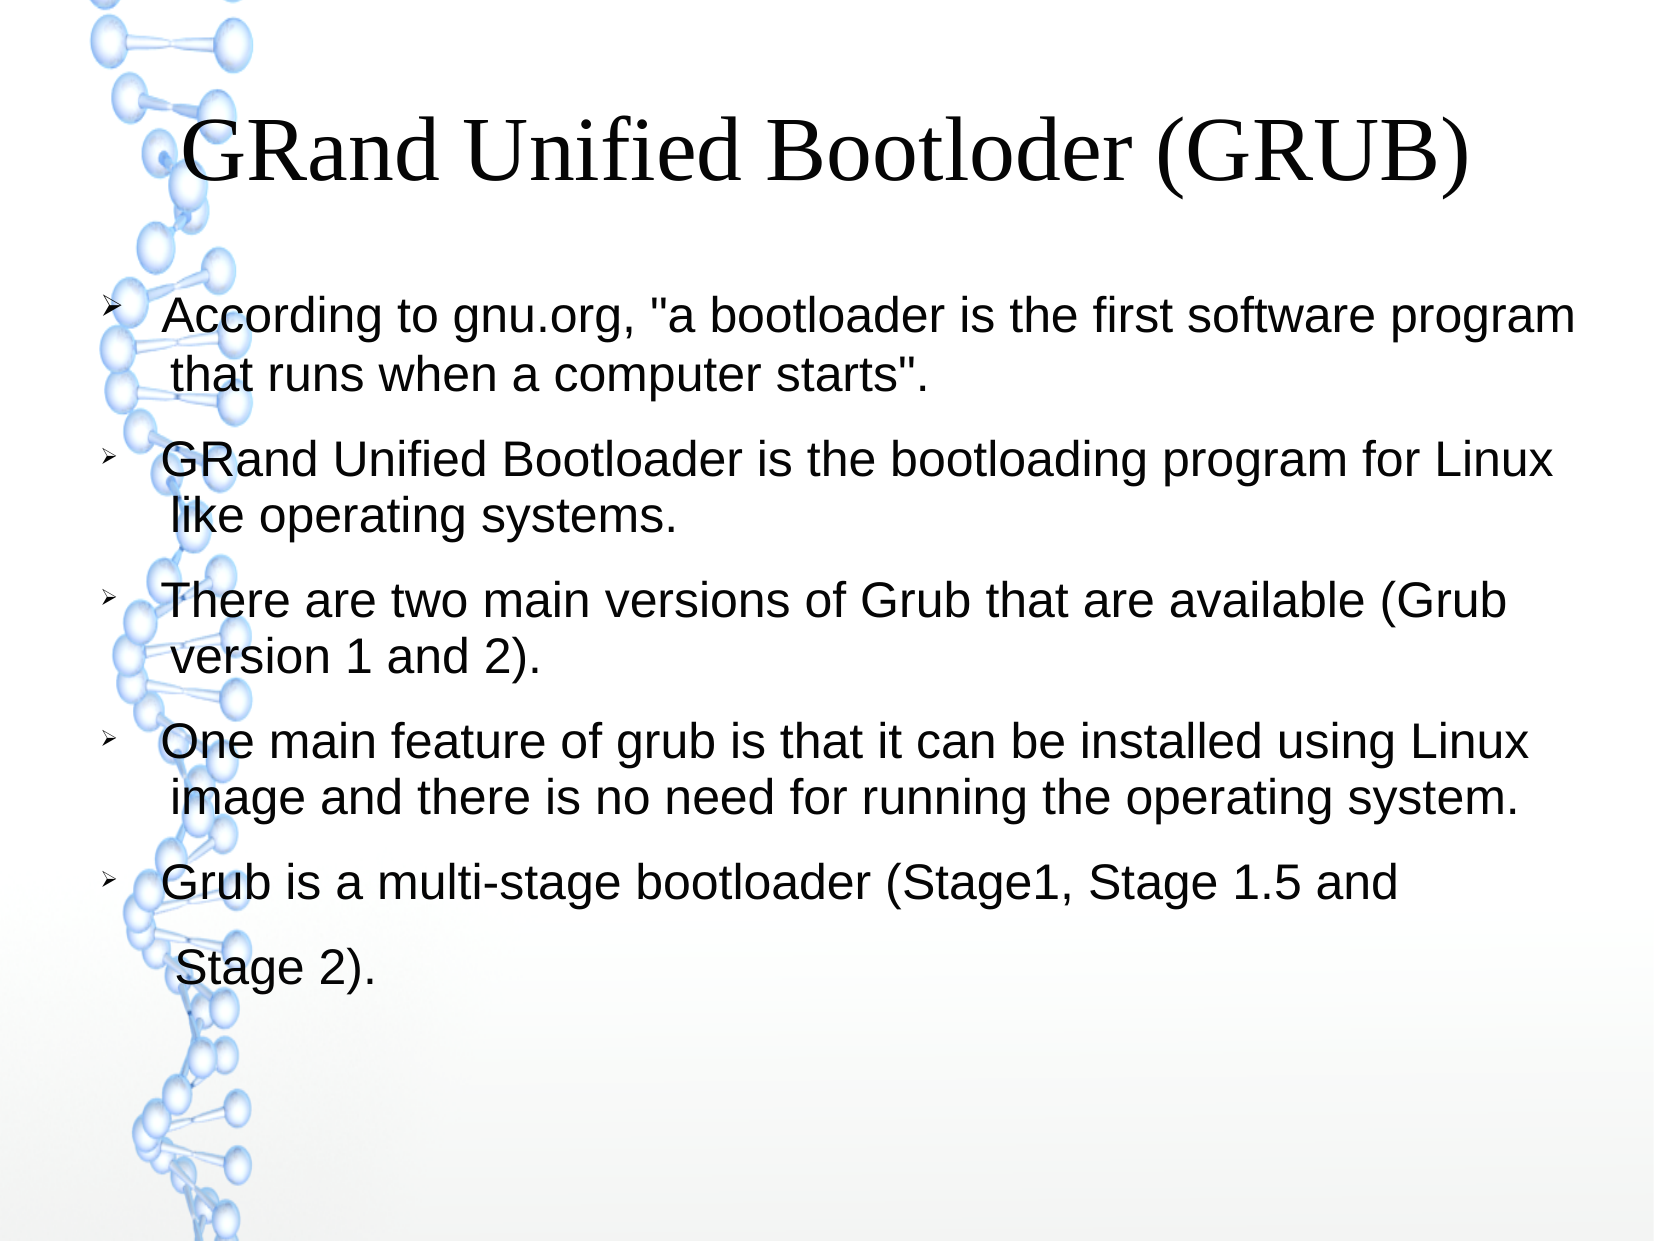

# GRand Unified Bootloder (GRUB)
 According to gnu.org, "a bootloader is the first software program that runs when a computer starts".
 GRand Unified Bootloader is the bootloading program for Linux 	 like operating systems.
 There are two main versions of Grub that are available (Grub version 1 and 2).
 One main feature of grub is that it can be installed using Linux image and there is no need for running the operating system.
 Grub is a multi-stage bootloader (Stage1, Stage 1.5 and
 Stage 2).